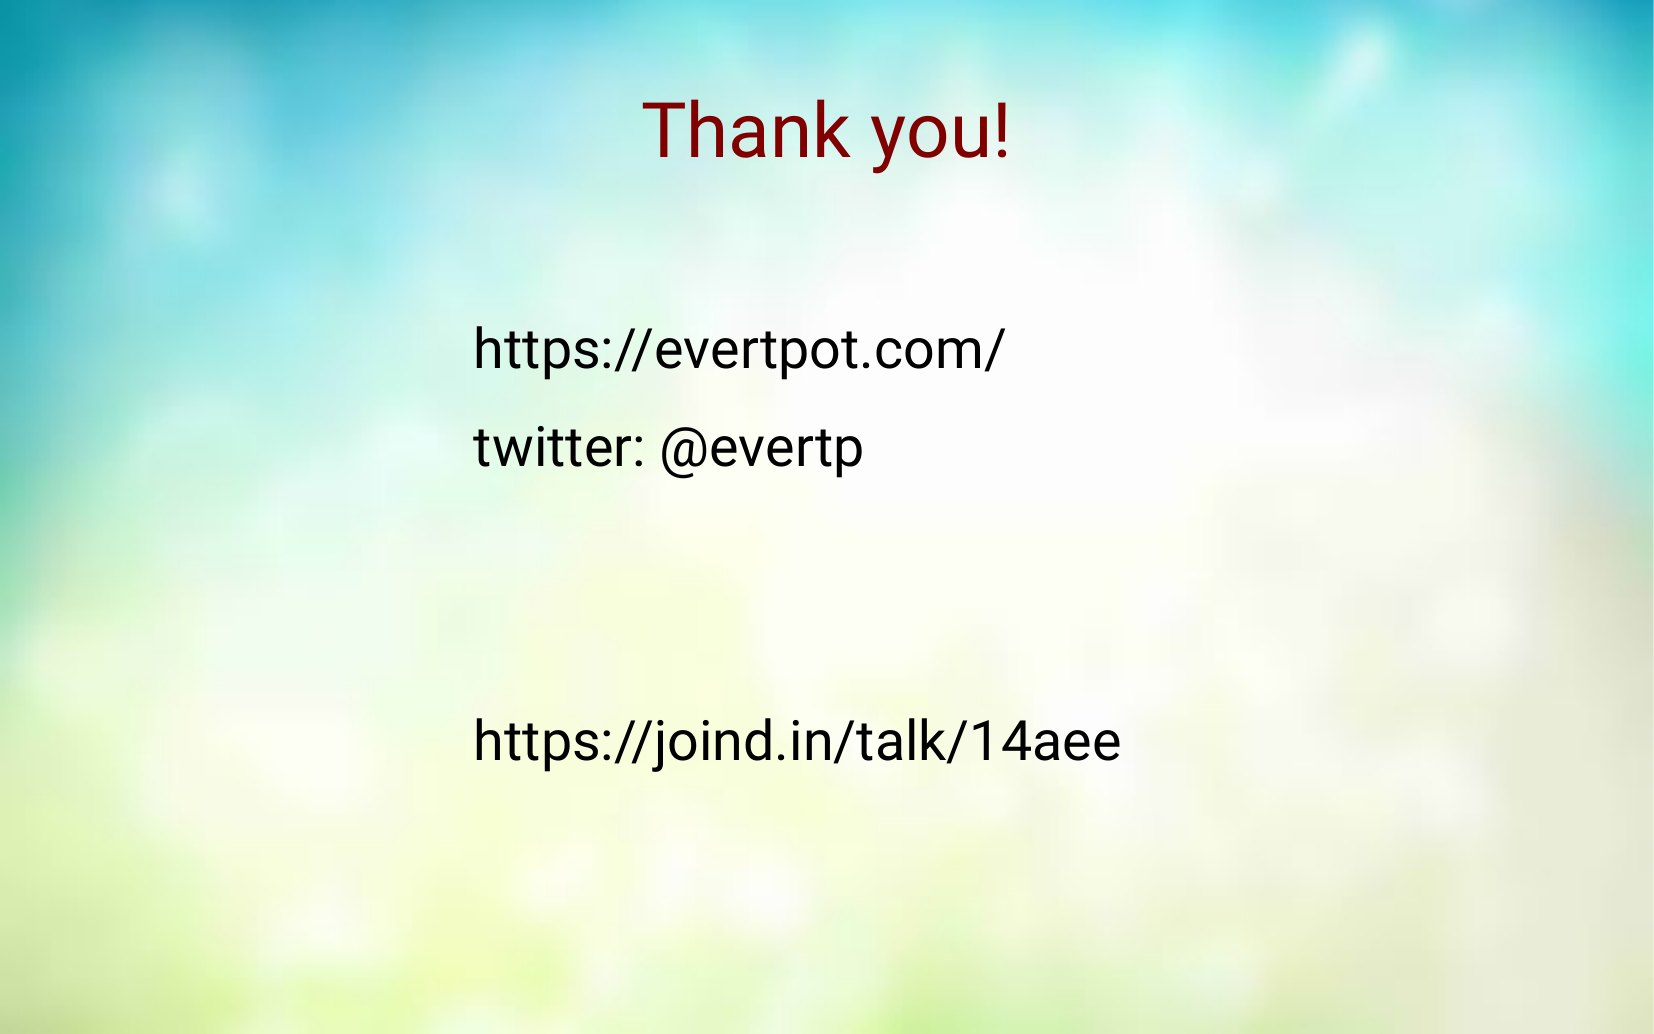

# Thank you!
https://evertpot.com/
twitter: @evertp
https://joind.in/talk/14aee